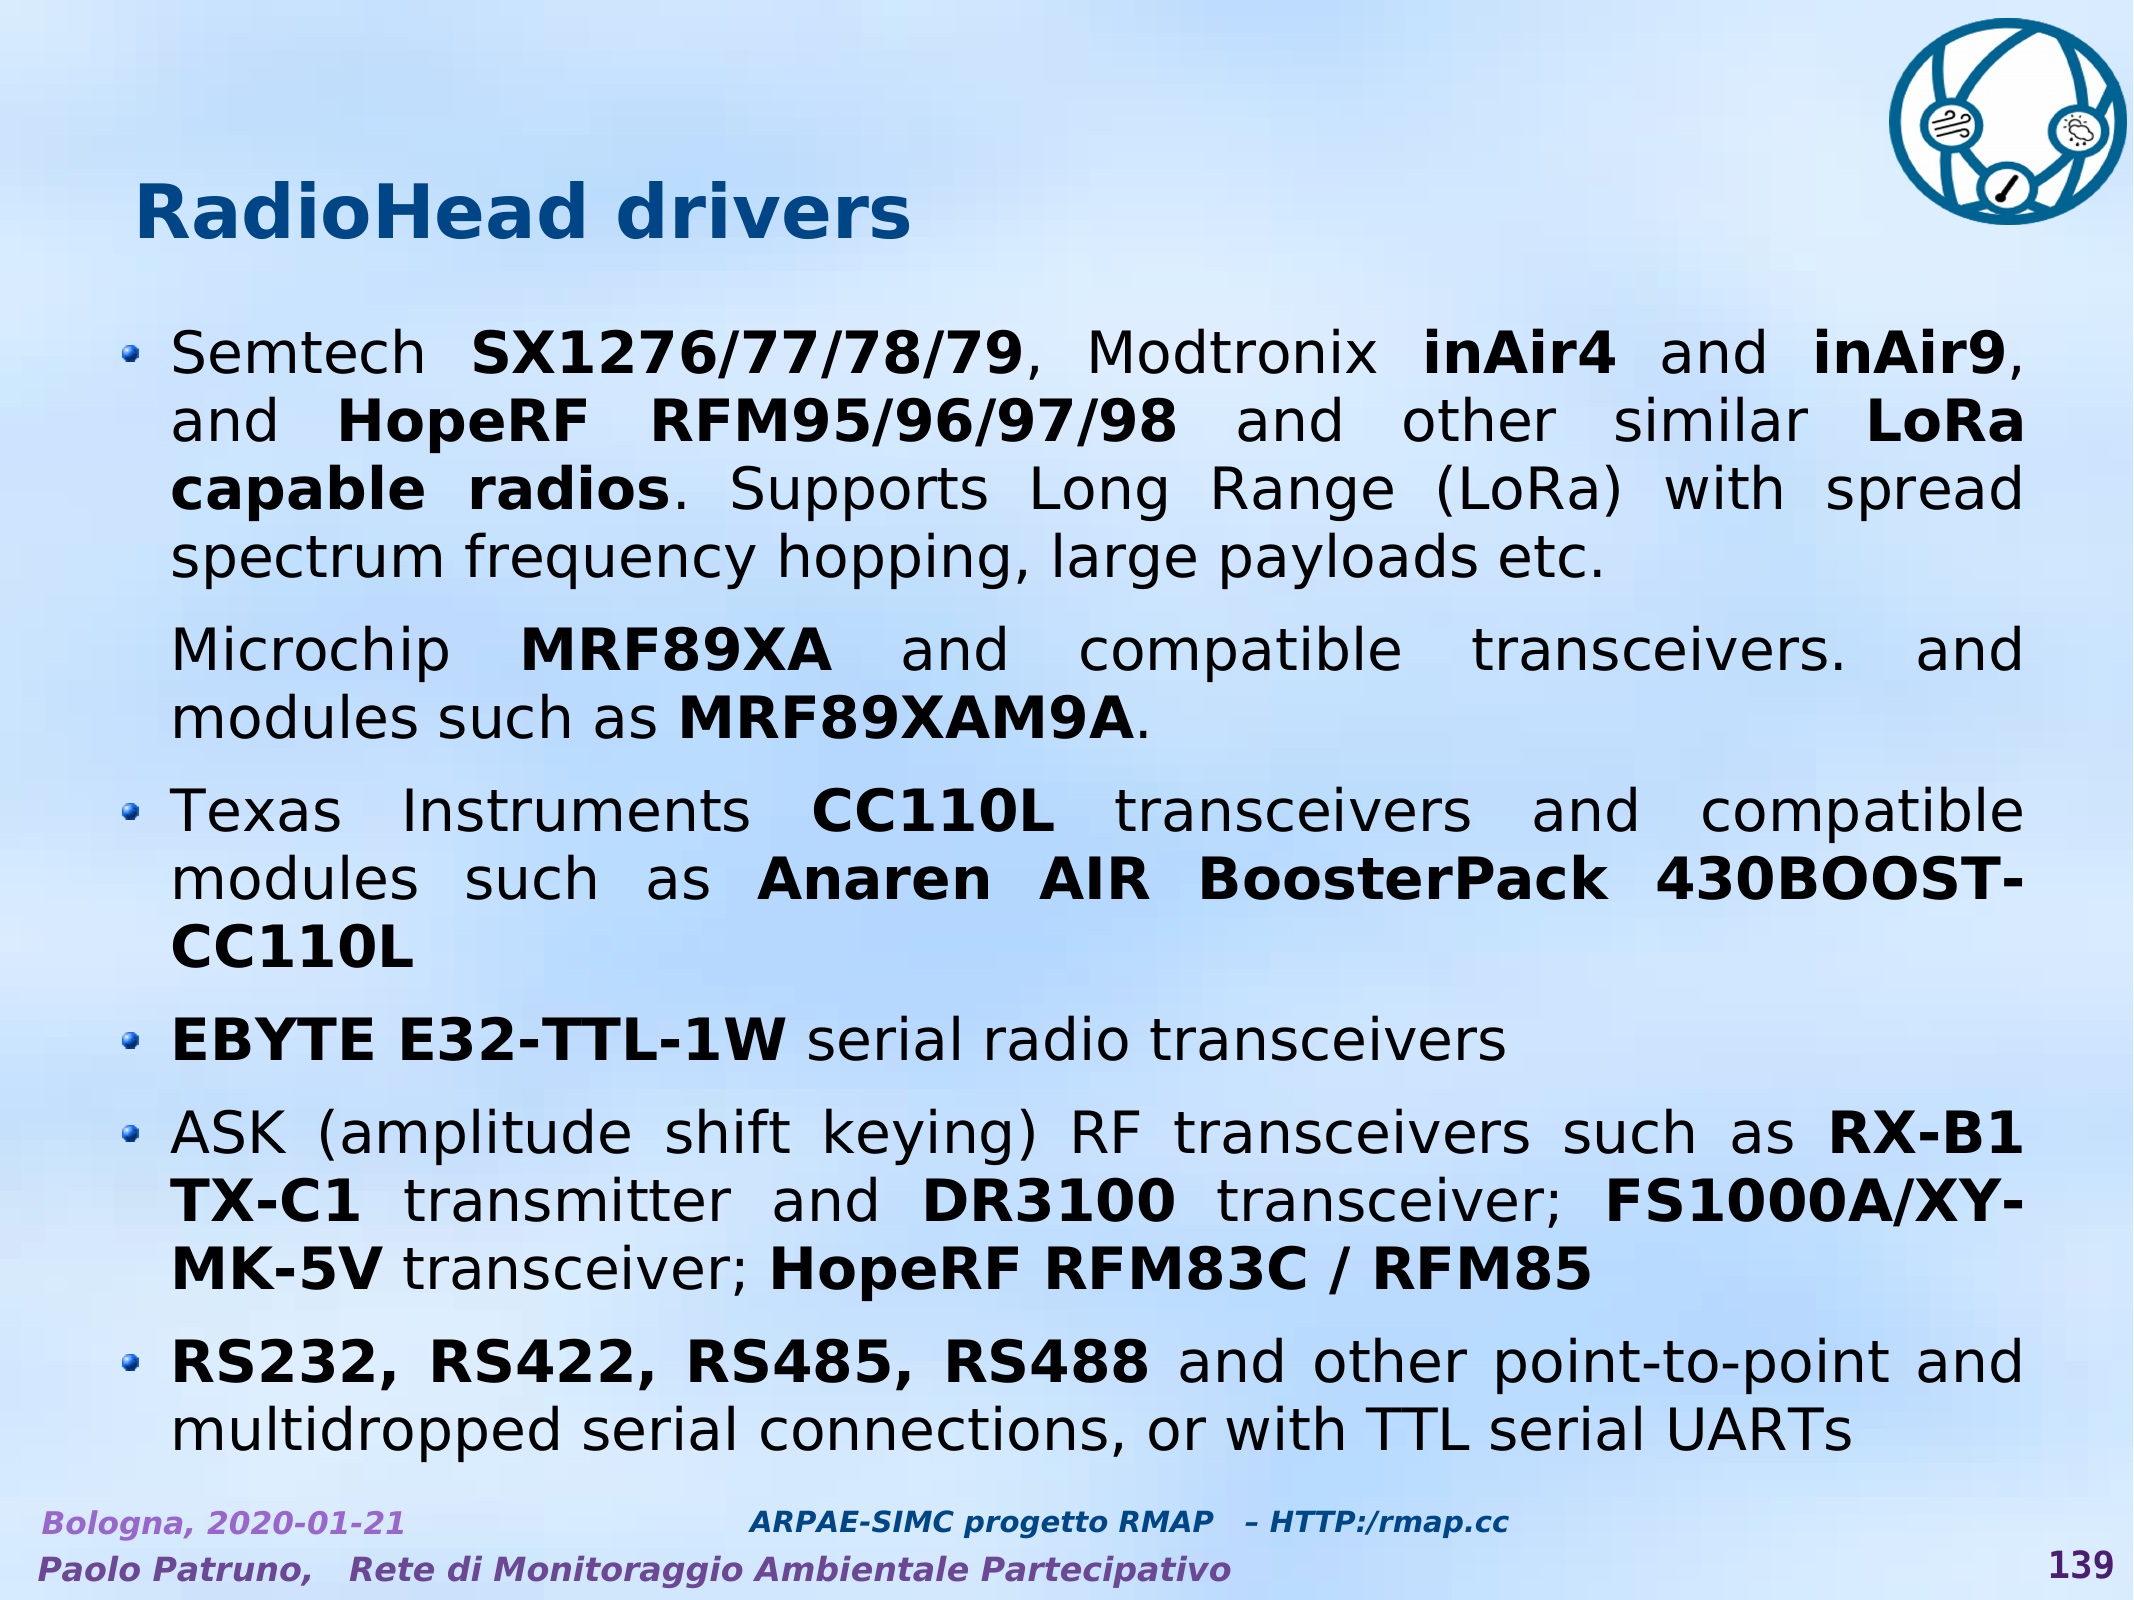

# RadioHead drivers
Semtech SX1276/77/78/79, Modtronix inAir4 and inAir9, and HopeRF RFM95/96/97/98 and other similar LoRa capable radios. Supports Long Range (LoRa) with spread spectrum frequency hopping, large payloads etc.
Microchip MRF89XA and compatible transceivers. and modules such as MRF89XAM9A.
Texas Instruments CC110L transceivers and compatible modules such as Anaren AIR BoosterPack 430BOOST-CC110L
EBYTE E32-TTL-1W serial radio transceivers
ASK (amplitude shift keying) RF transceivers such as RX-B1 TX-C1 transmitter and DR3100 transceiver; FS1000A/XY-MK-5V transceiver; HopeRF RFM83C / RFM85
RS232, RS422, RS485, RS488 and other point-to-point and multidropped serial connections, or with TTL serial UARTs